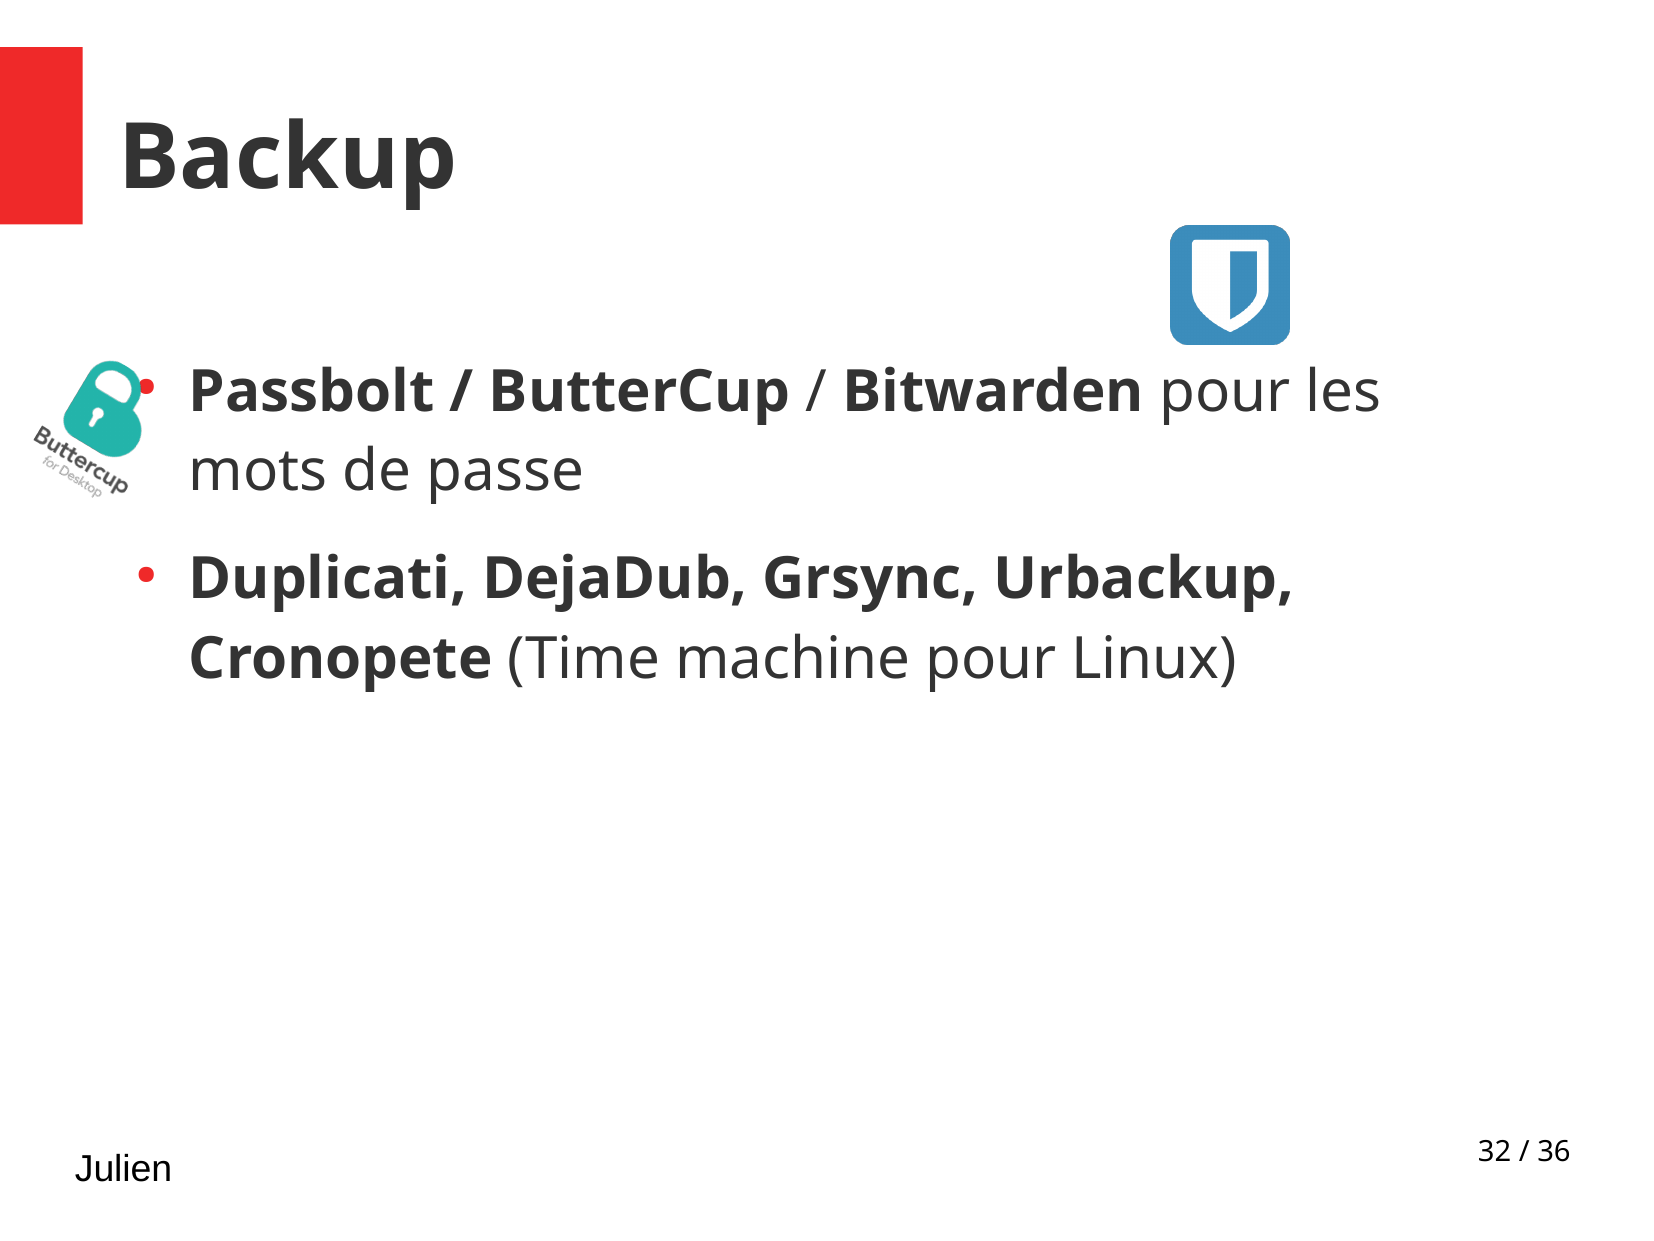

# Backup
Passbolt / ButterCup / Bitwarden pour les mots de passe
Duplicati, DejaDub, Grsync, Urbackup, Cronopete (Time machine pour Linux)
32
Julien